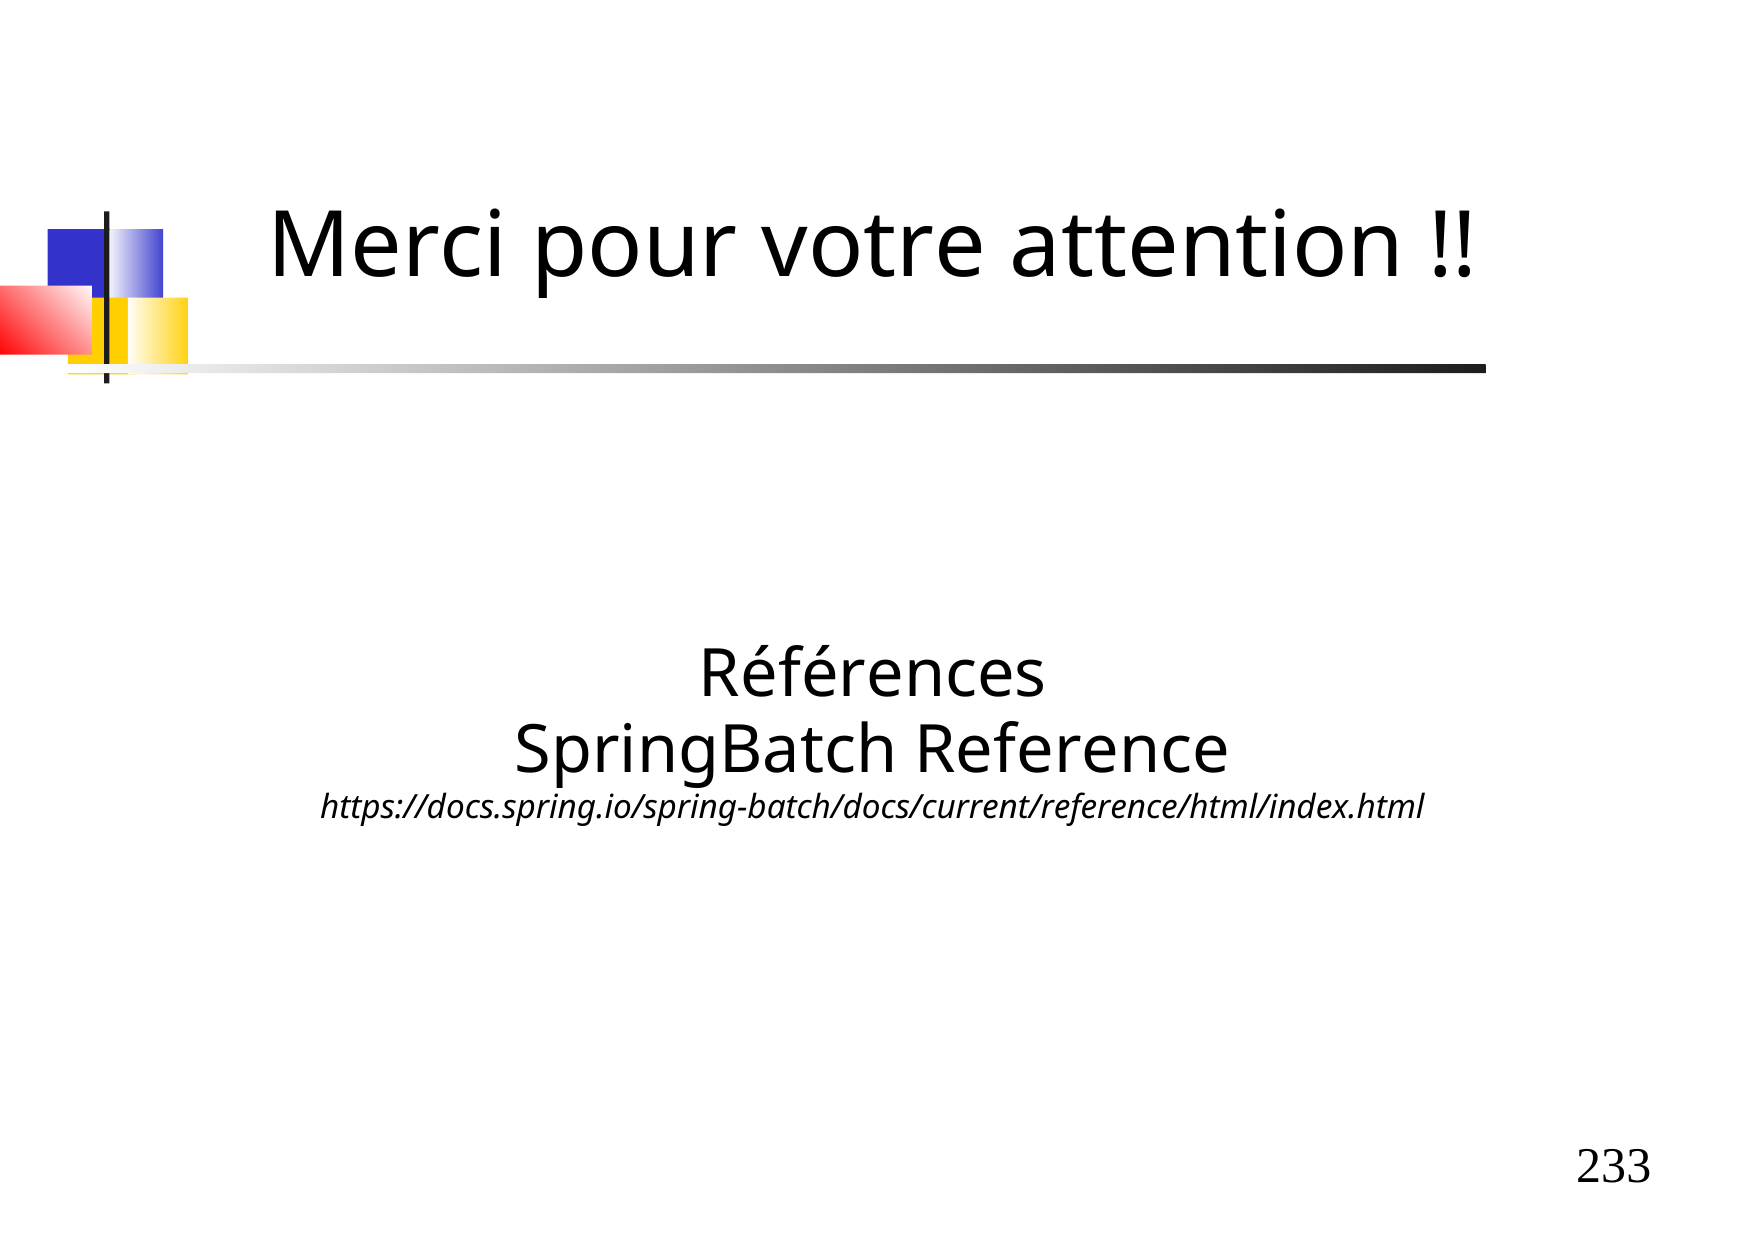

Merci pour votre attention !!
# Références
SpringBatch Reference
https://docs.spring.io/spring-batch/docs/current/reference/html/index.html